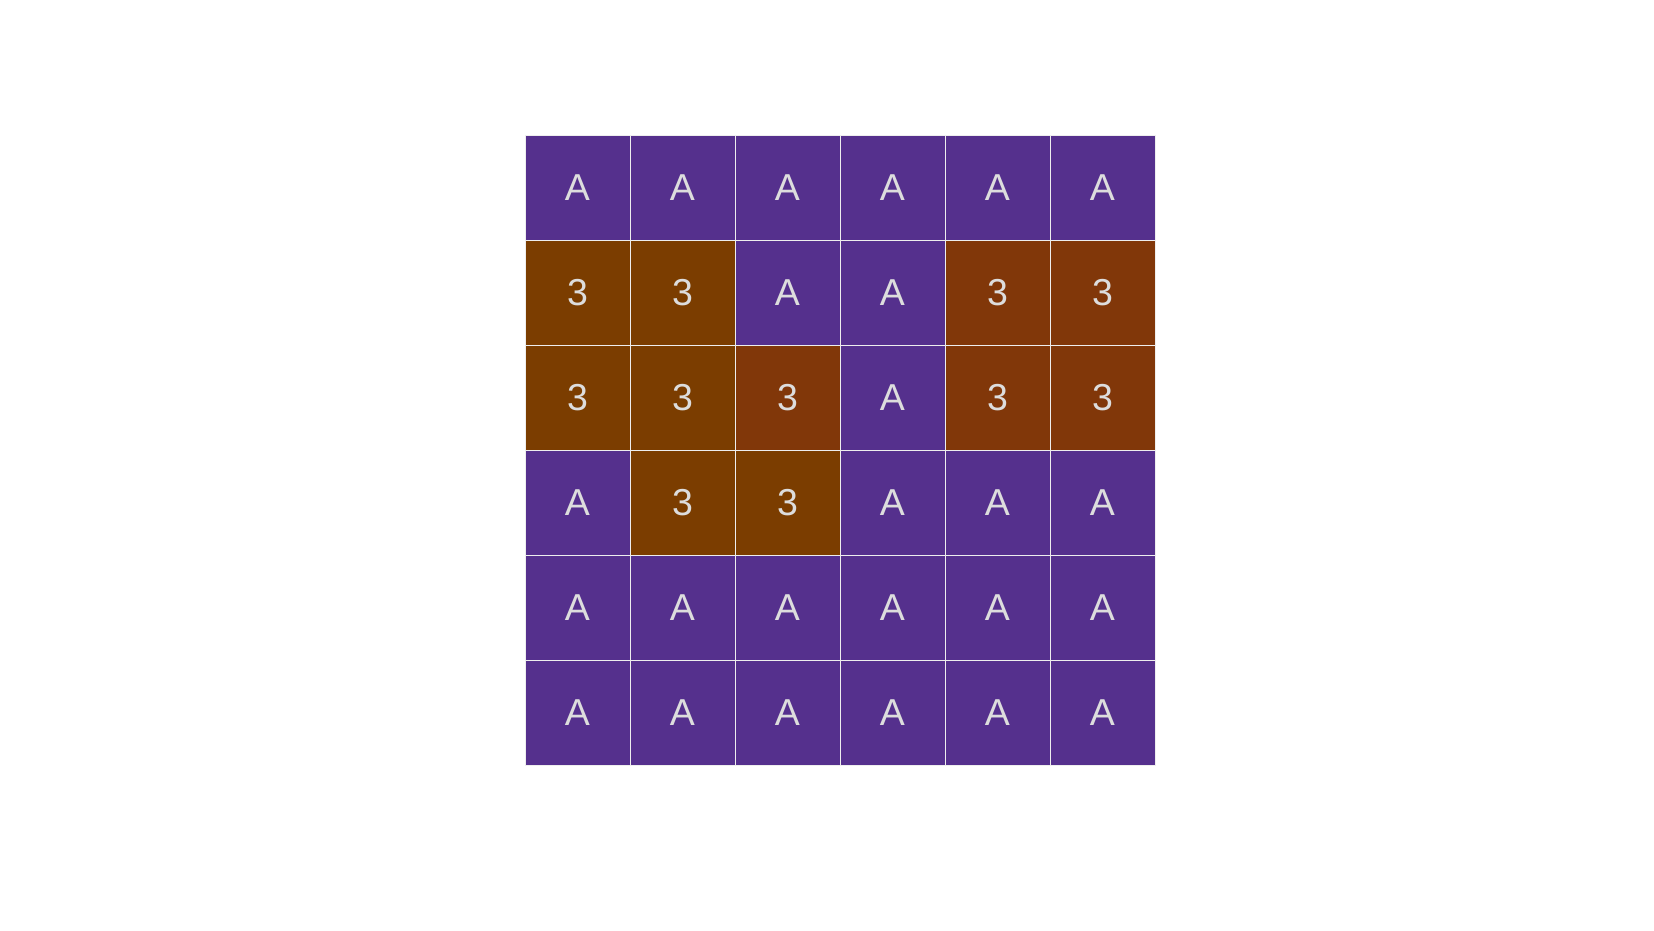

A
A
A
A
A
A
3
3
A
A
3
3
3
3
3
A
3
3
A
3
3
A
A
A
A
A
A
A
A
A
A
A
A
A
A
A